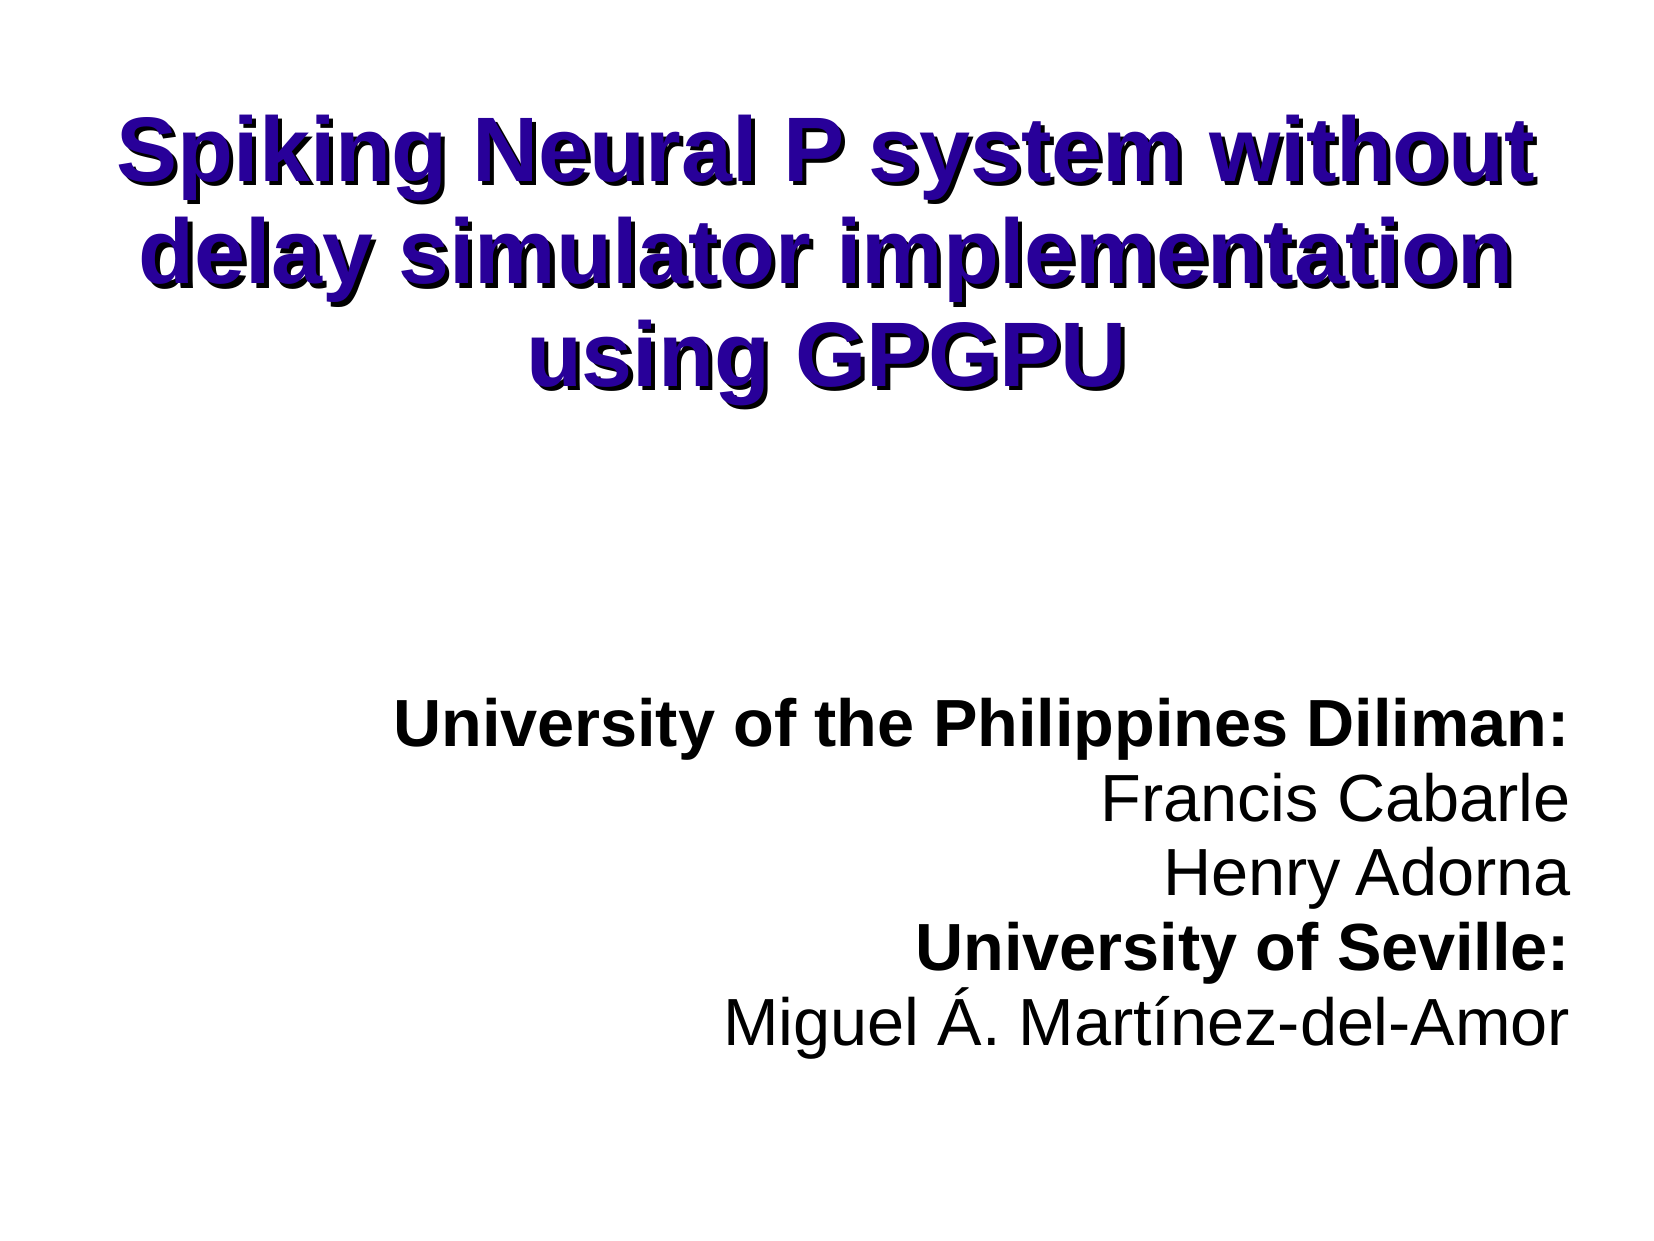

# Spiking Neural P system without delay simulator implementation using GPGPU
University of the Philippines Diliman:
Francis Cabarle
Henry Adorna
University of Seville:
Miguel Á. Martínez-del-Amor